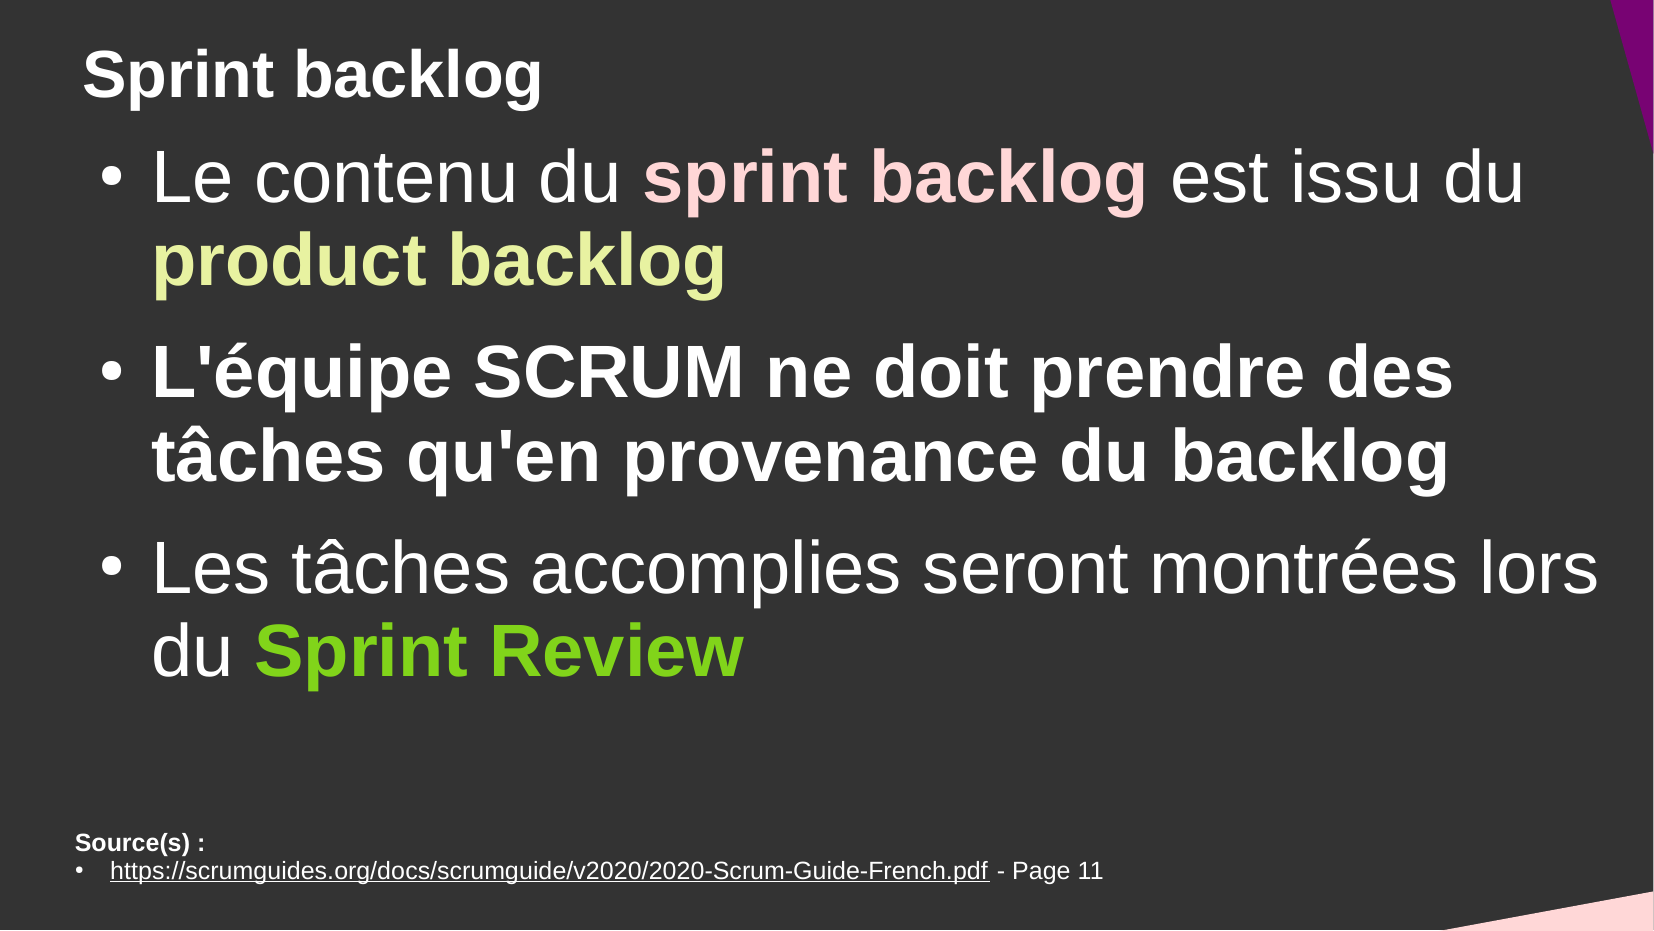

# Sprint backlog
Le contenu du sprint backlog est issu du product backlog
L'équipe SCRUM ne doit prendre des tâches qu'en provenance du backlog
Les tâches accomplies seront montrées lors du Sprint Review
Source(s) :
https://scrumguides.org/docs/scrumguide/v2020/2020-Scrum-Guide-French.pdf - Page 11